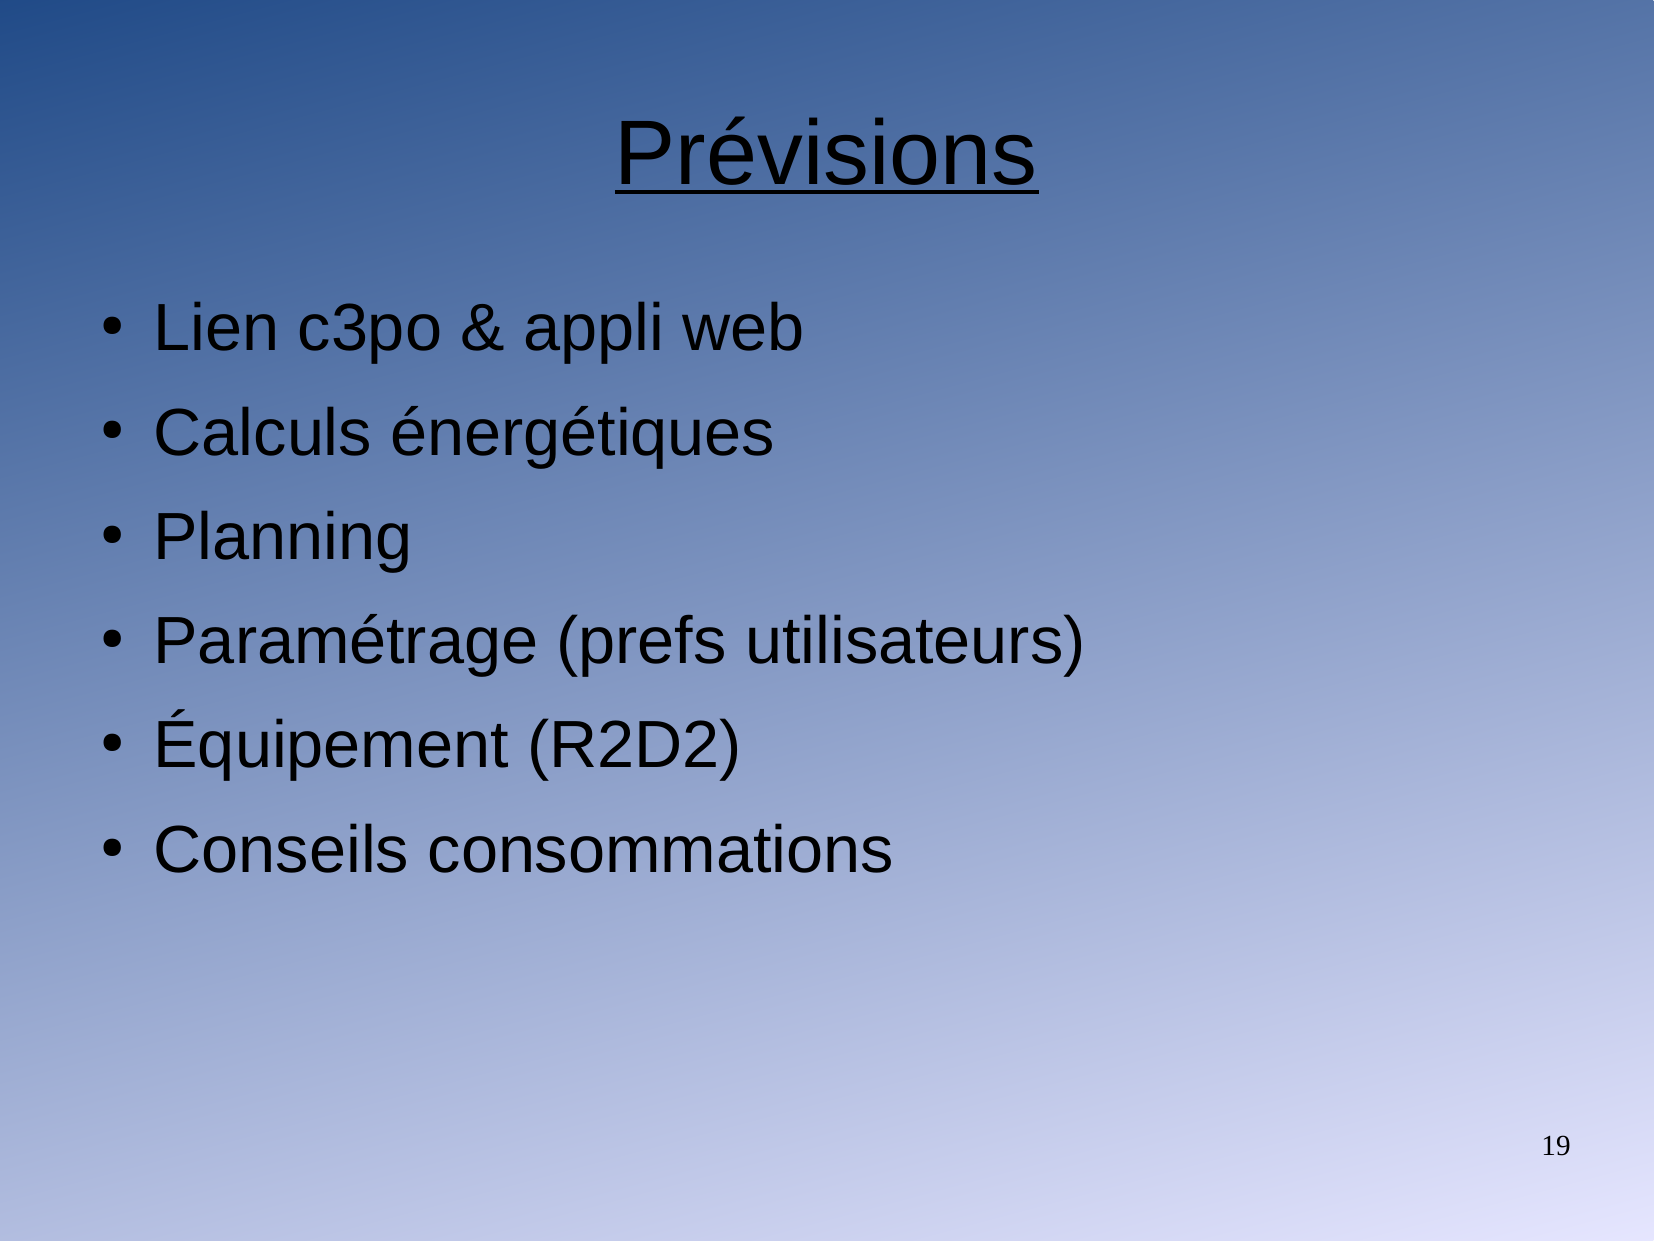

# Prévisions
Lien c3po & appli web
Calculs énergétiques
Planning
Paramétrage (prefs utilisateurs)
Équipement (R2D2)
Conseils consommations
19